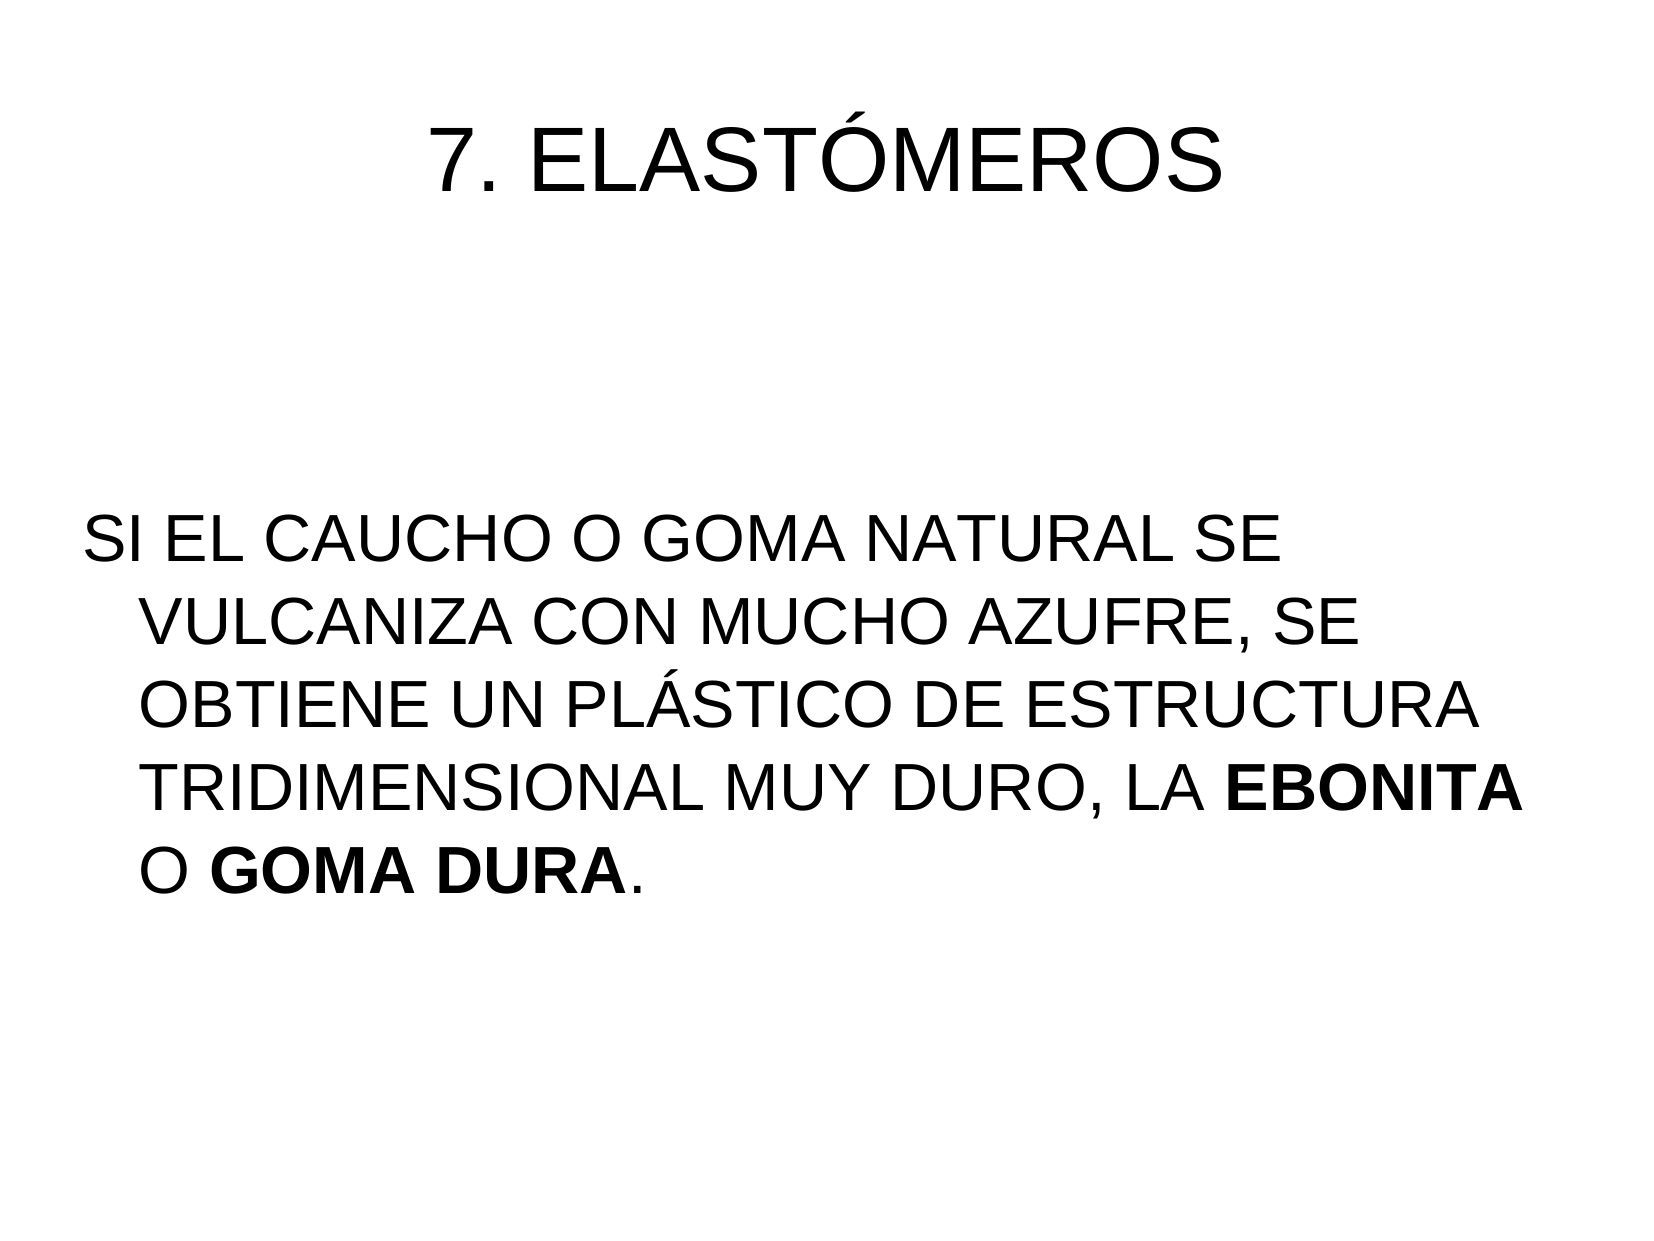

# 7. ELASTÓMEROS
SI EL CAUCHO O GOMA NATURAL SE VULCANIZA CON MUCHO AZUFRE, SE OBTIENE UN PLÁSTICO DE ESTRUCTURA TRIDIMENSIONAL MUY DURO, LA EBONITA O GOMA DURA.